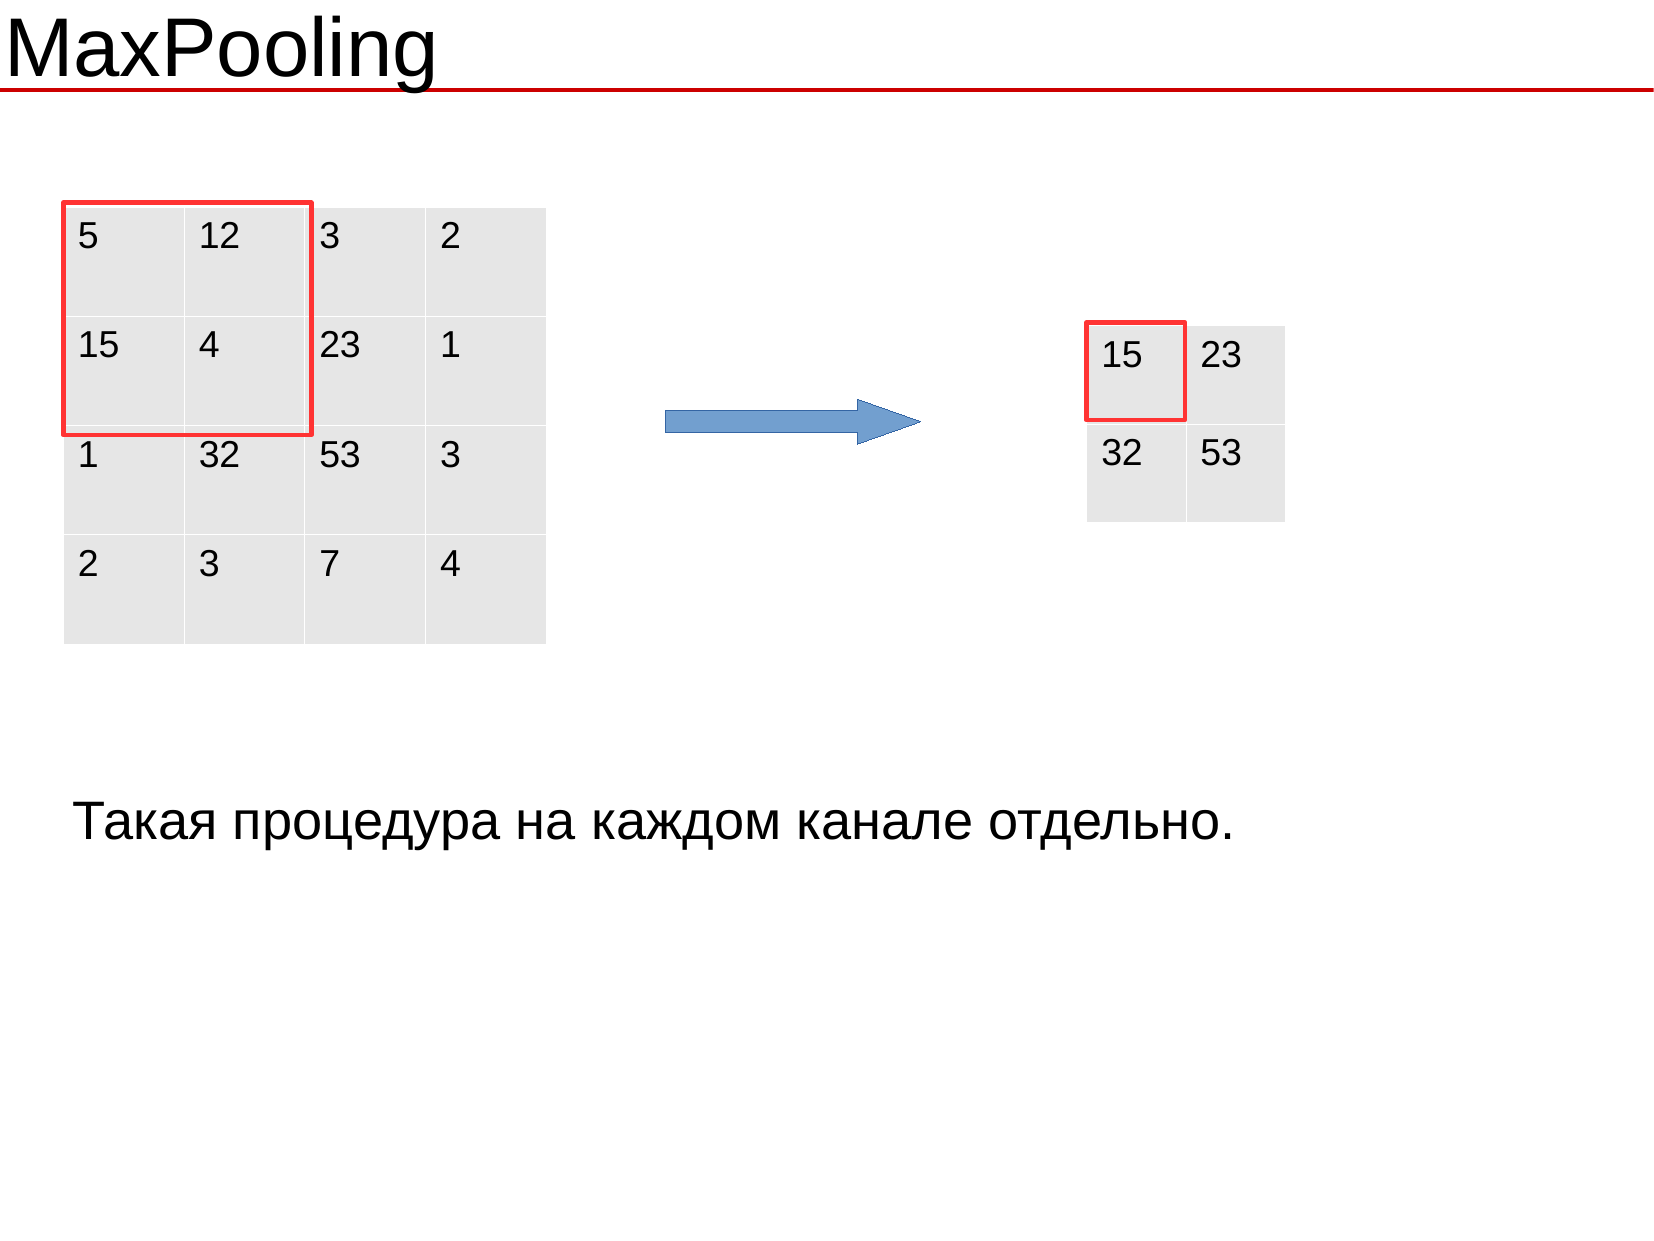

# MaxPooling
| 5 | 12 | 3 | 2 |
| --- | --- | --- | --- |
| 15 | 4 | 23 | 1 |
| 1 | 32 | 53 | 3 |
| 2 | 3 | 7 | 4 |
| 15 | 23 |
| --- | --- |
| 32 | 53 |
Такая процедура на каждом канале отдельно.